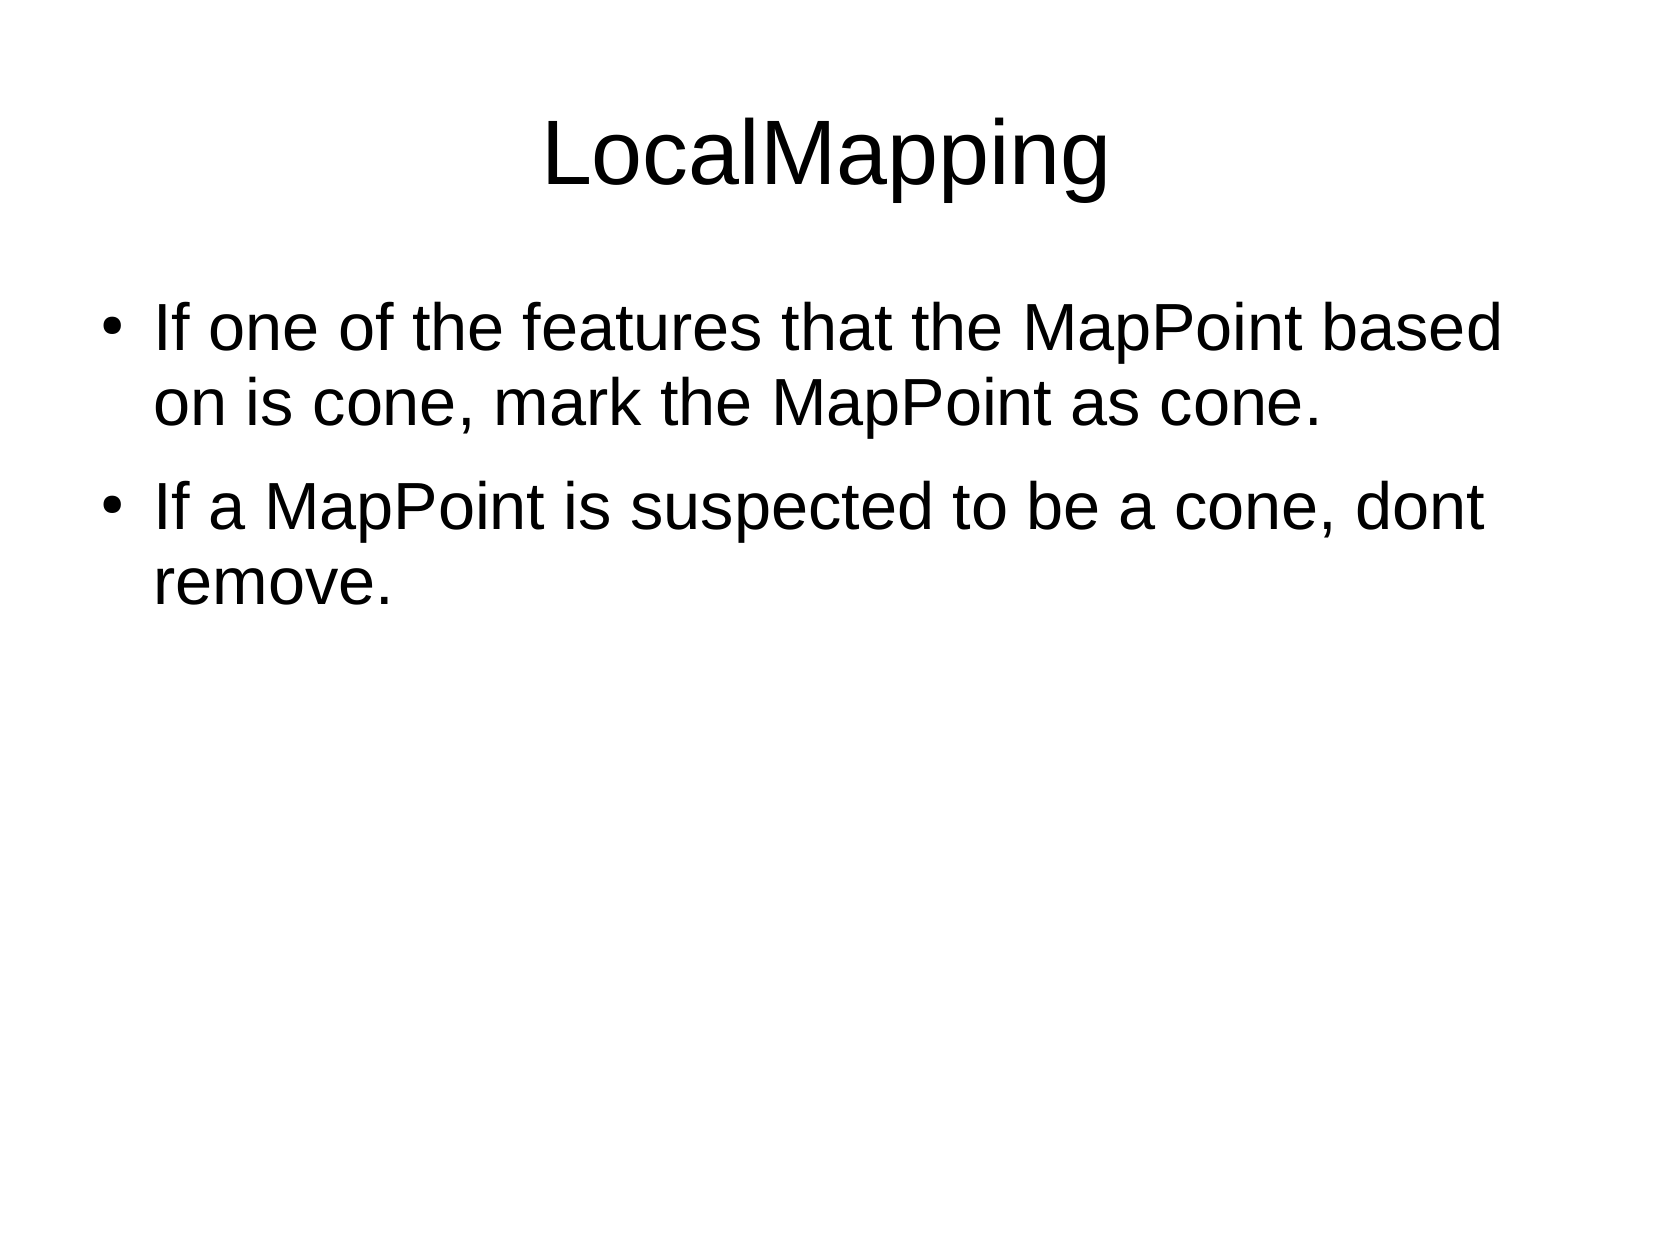

# LocalMapping
If one of the features that the MapPoint based on is cone, mark the MapPoint as cone.
If a MapPoint is suspected to be a cone, dont remove.